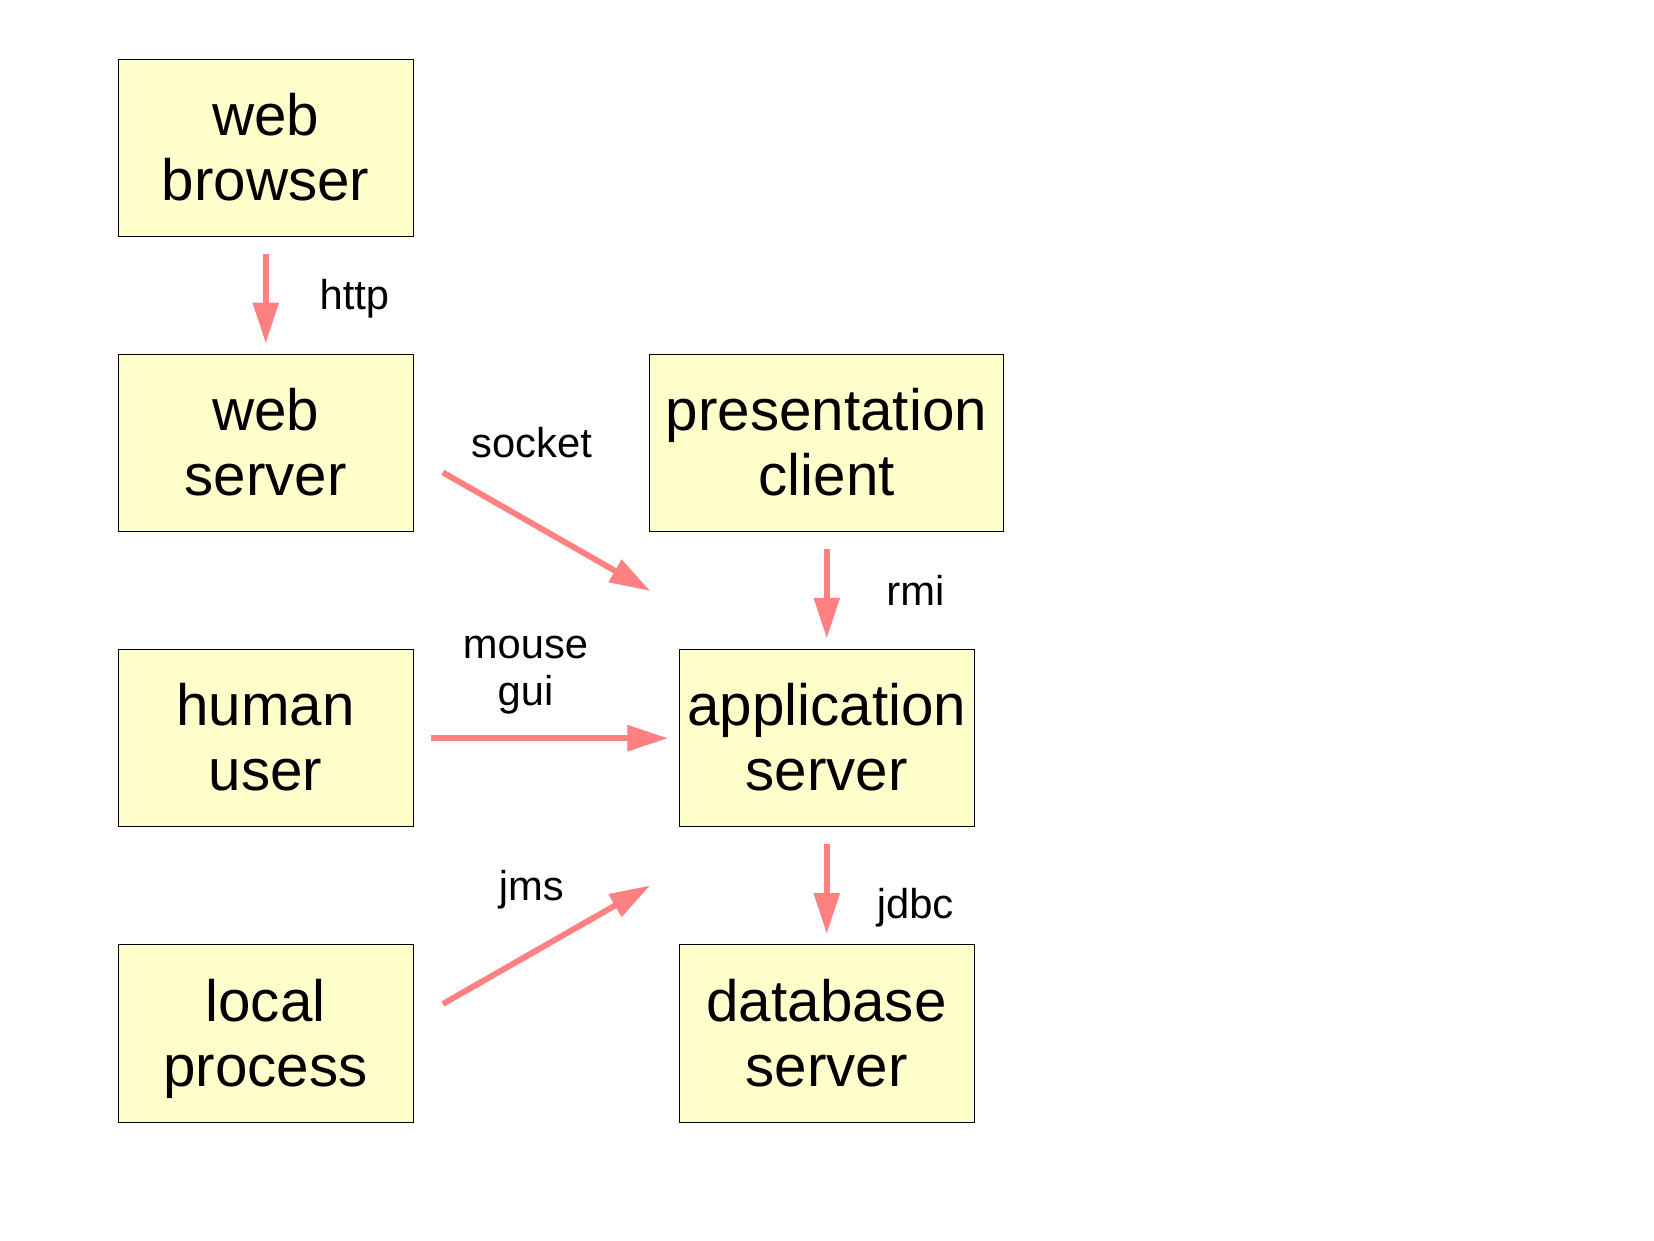

web
browser
http
web
server
socket
presentation
client
rmi
mouse
gui
human
user
application
server
jdbc
database
server
jms
local
process